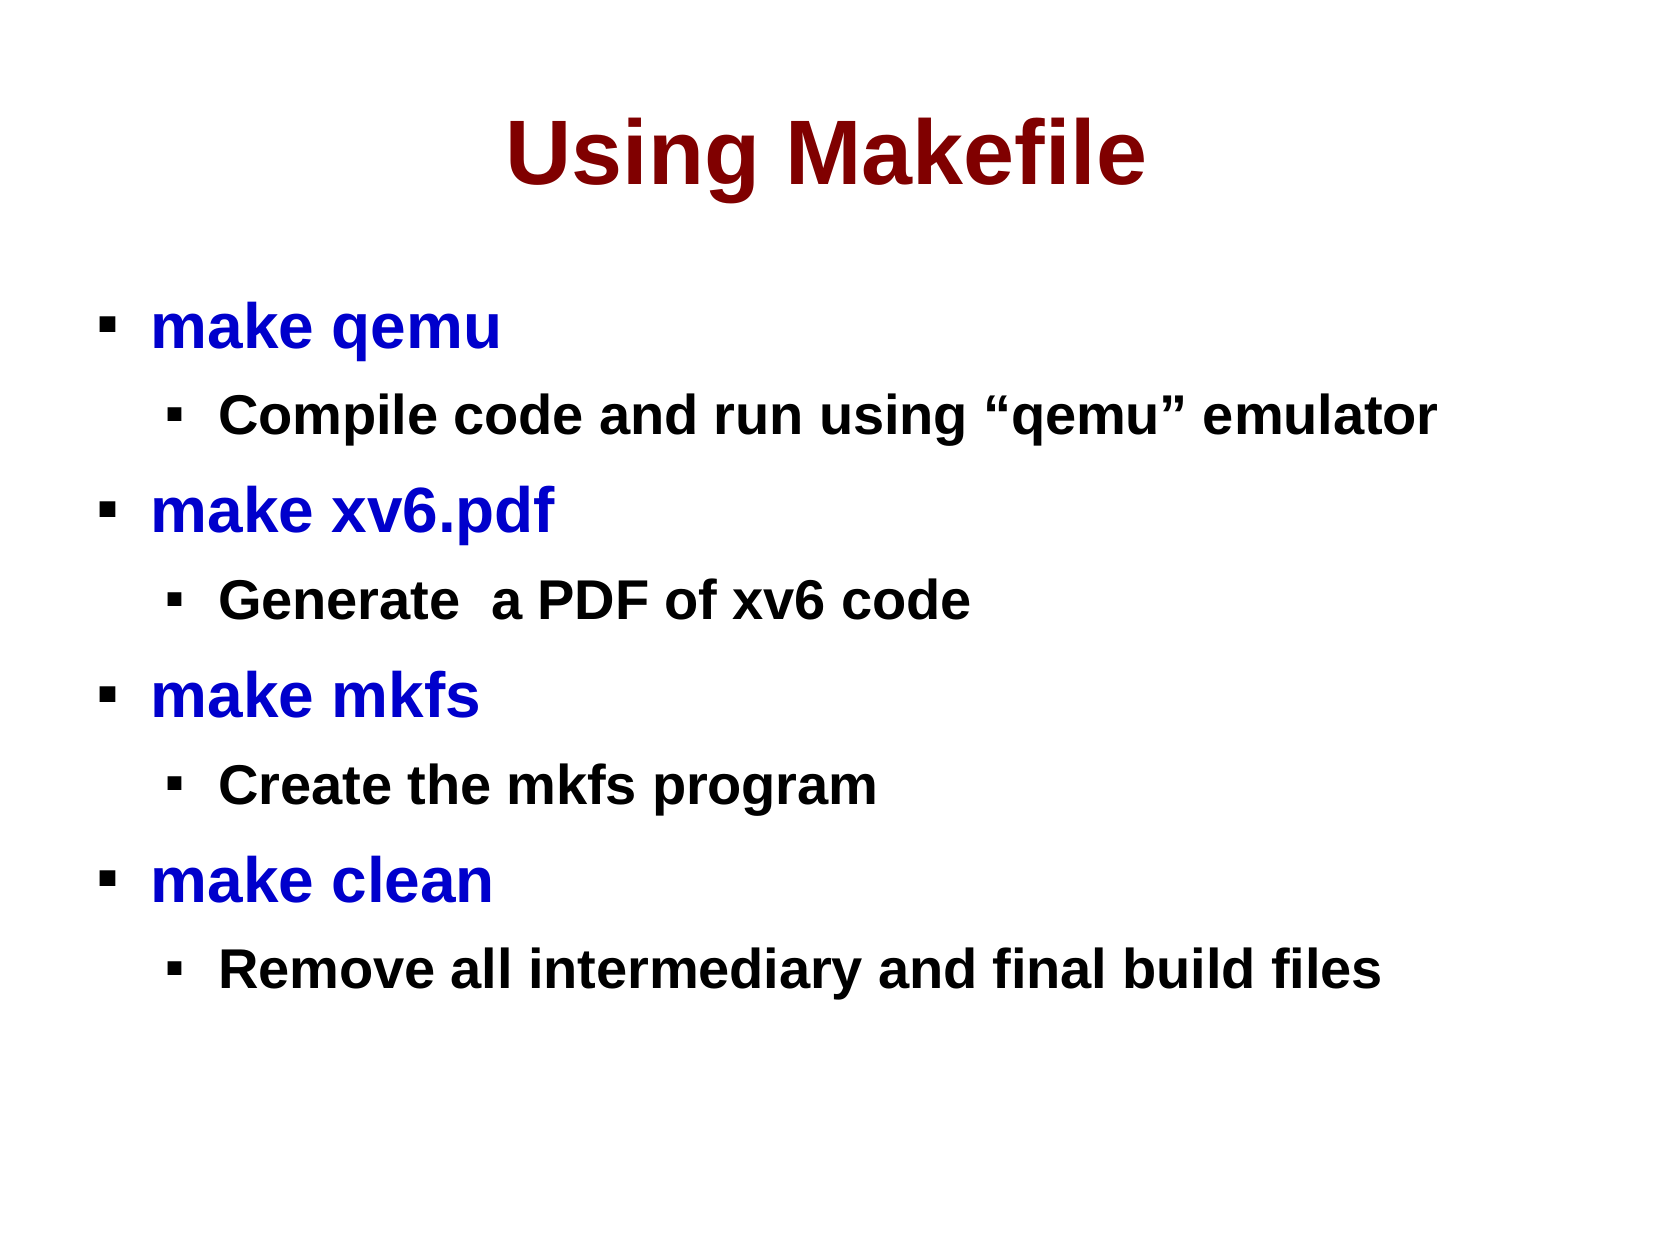

# Using Makefile
make qemu
Compile code and run using “qemu” emulator
make xv6.pdf
Generate a PDF of xv6 code
make mkfs
Create the mkfs program
make clean
Remove all intermediary and final build files